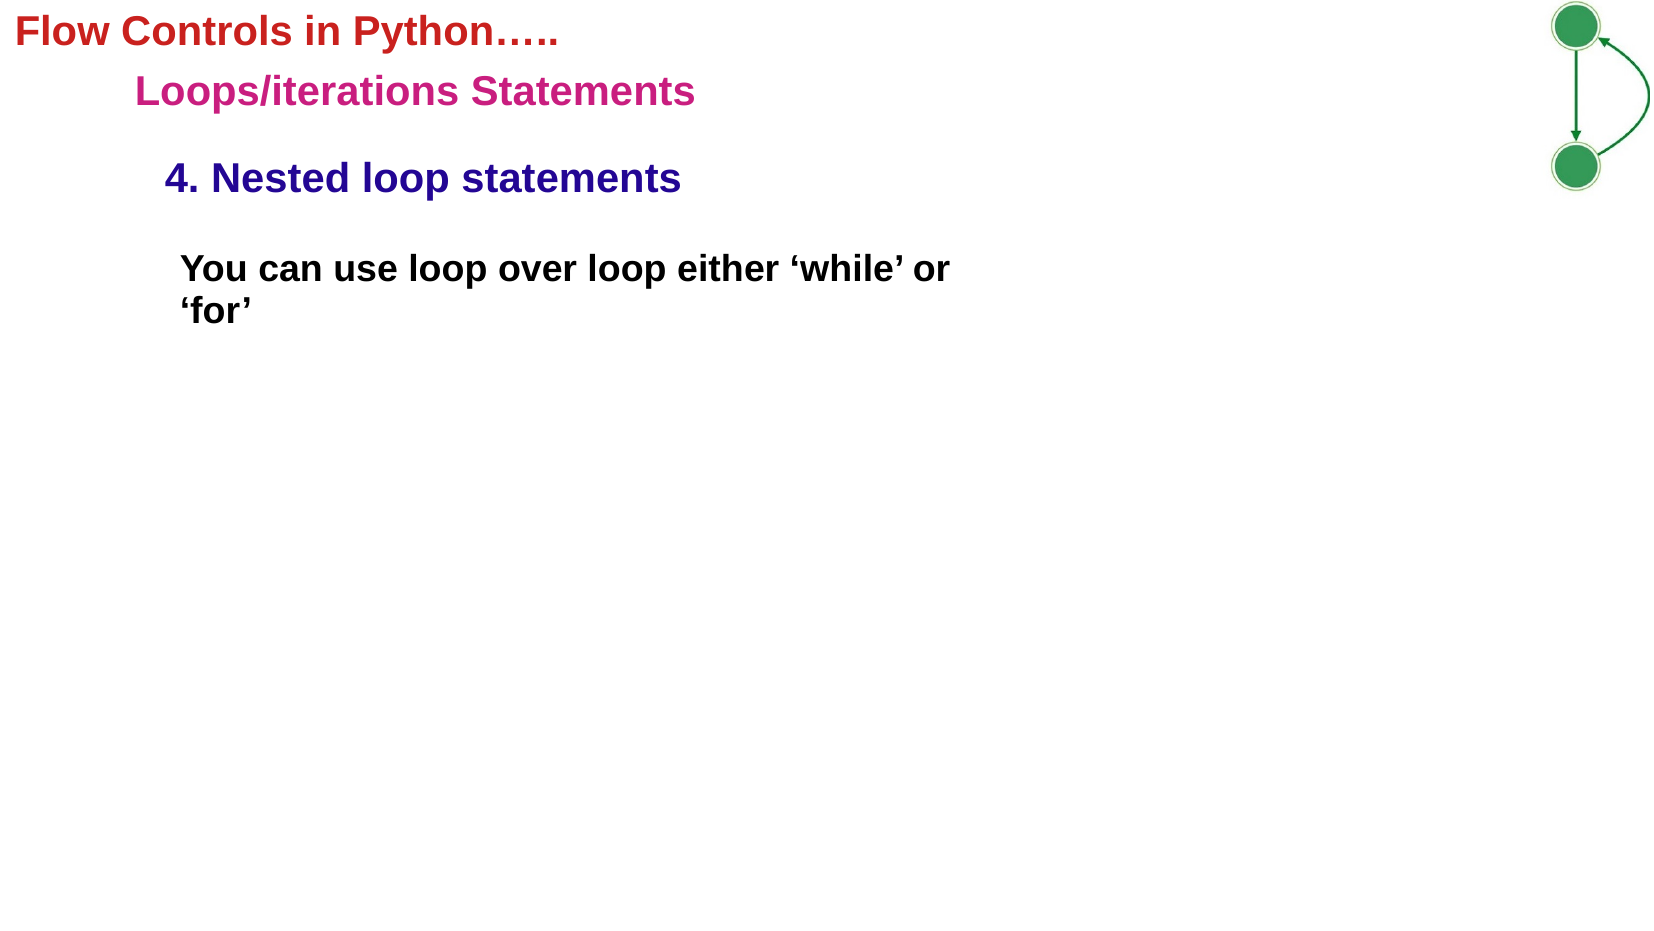

Flow Controls in Python…..
Loops/iterations Statements
4. Nested loop statements
You can use loop over loop either ‘while’ or ‘for’